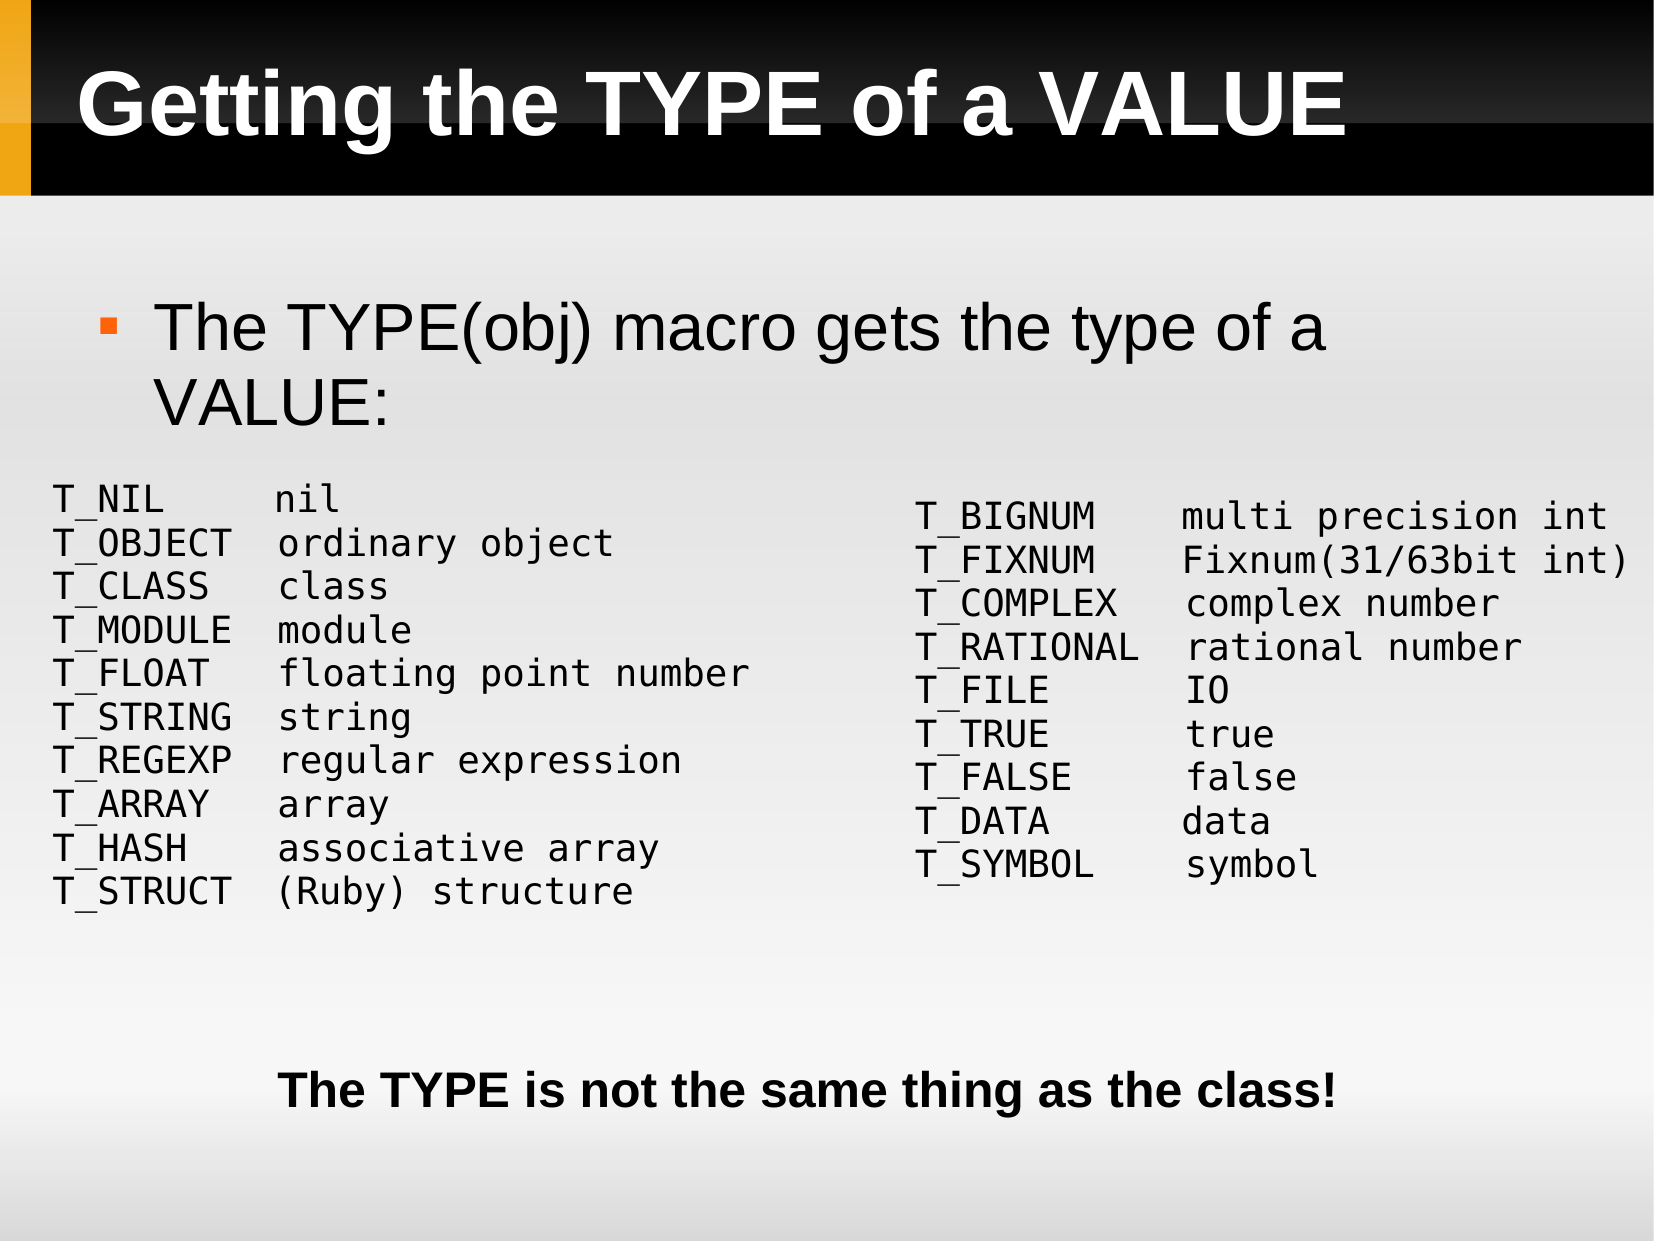

# Getting the TYPE of a VALUE
The TYPE(obj) macro gets the type of a VALUE:
T_NIL		nil
T_OBJECT ordinary object
T_CLASS class
T_MODULE module
T_FLOAT floating point number
T_STRING string
T_REGEXP regular expression
T_ARRAY array
T_HASH associative array
T_STRUCT	(Ruby) structure
T_BIGNUM	 multi precision int
T_FIXNUM	 Fixnum(31/63bit int)
T_COMPLEX complex number
T_RATIONAL rational number
T_FILE IO
T_TRUE true
T_FALSE false
T_DATA		 data
T_SYMBOL symbol
The TYPE is not the same thing as the class!